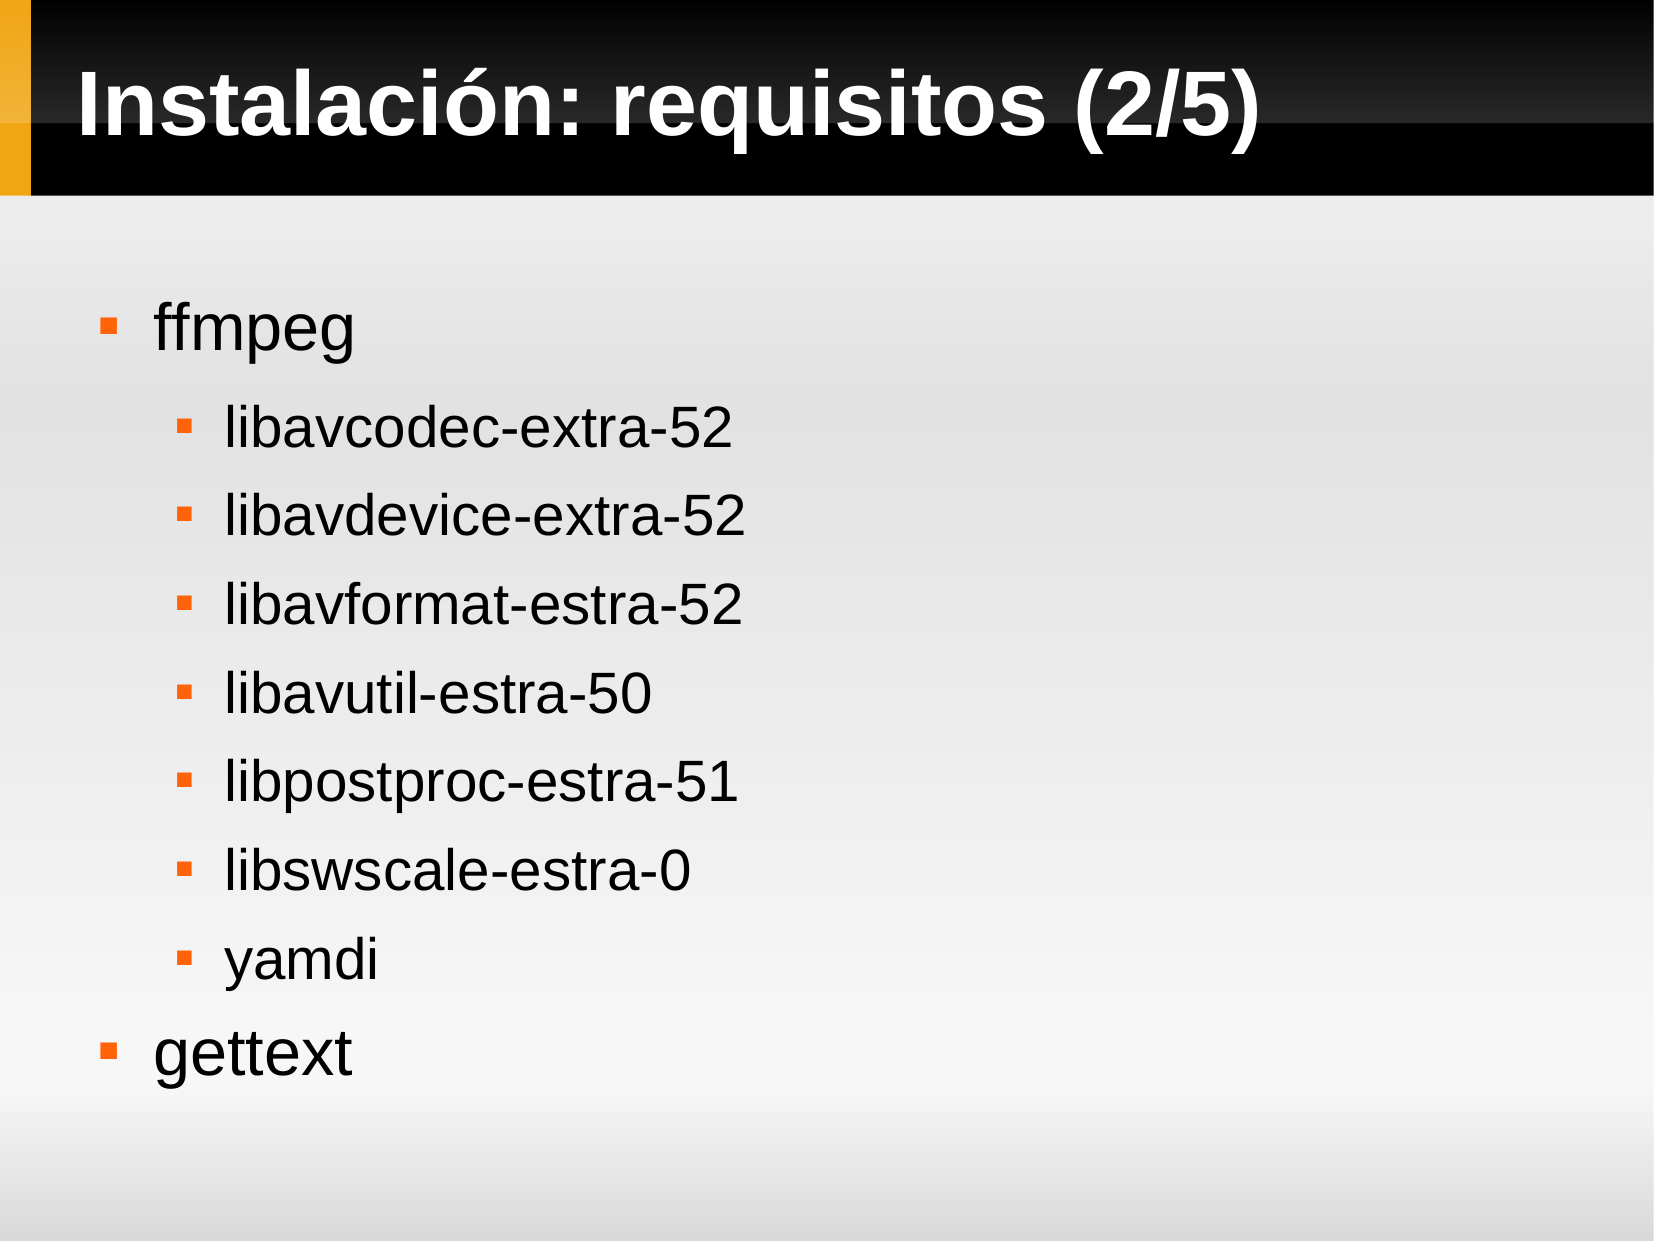

# Instalación: requisitos (2/5)
ffmpeg
libavcodec-extra-52
libavdevice-extra-52
libavformat-estra-52
libavutil-estra-50
libpostproc-estra-51
libswscale-estra-0
yamdi
gettext